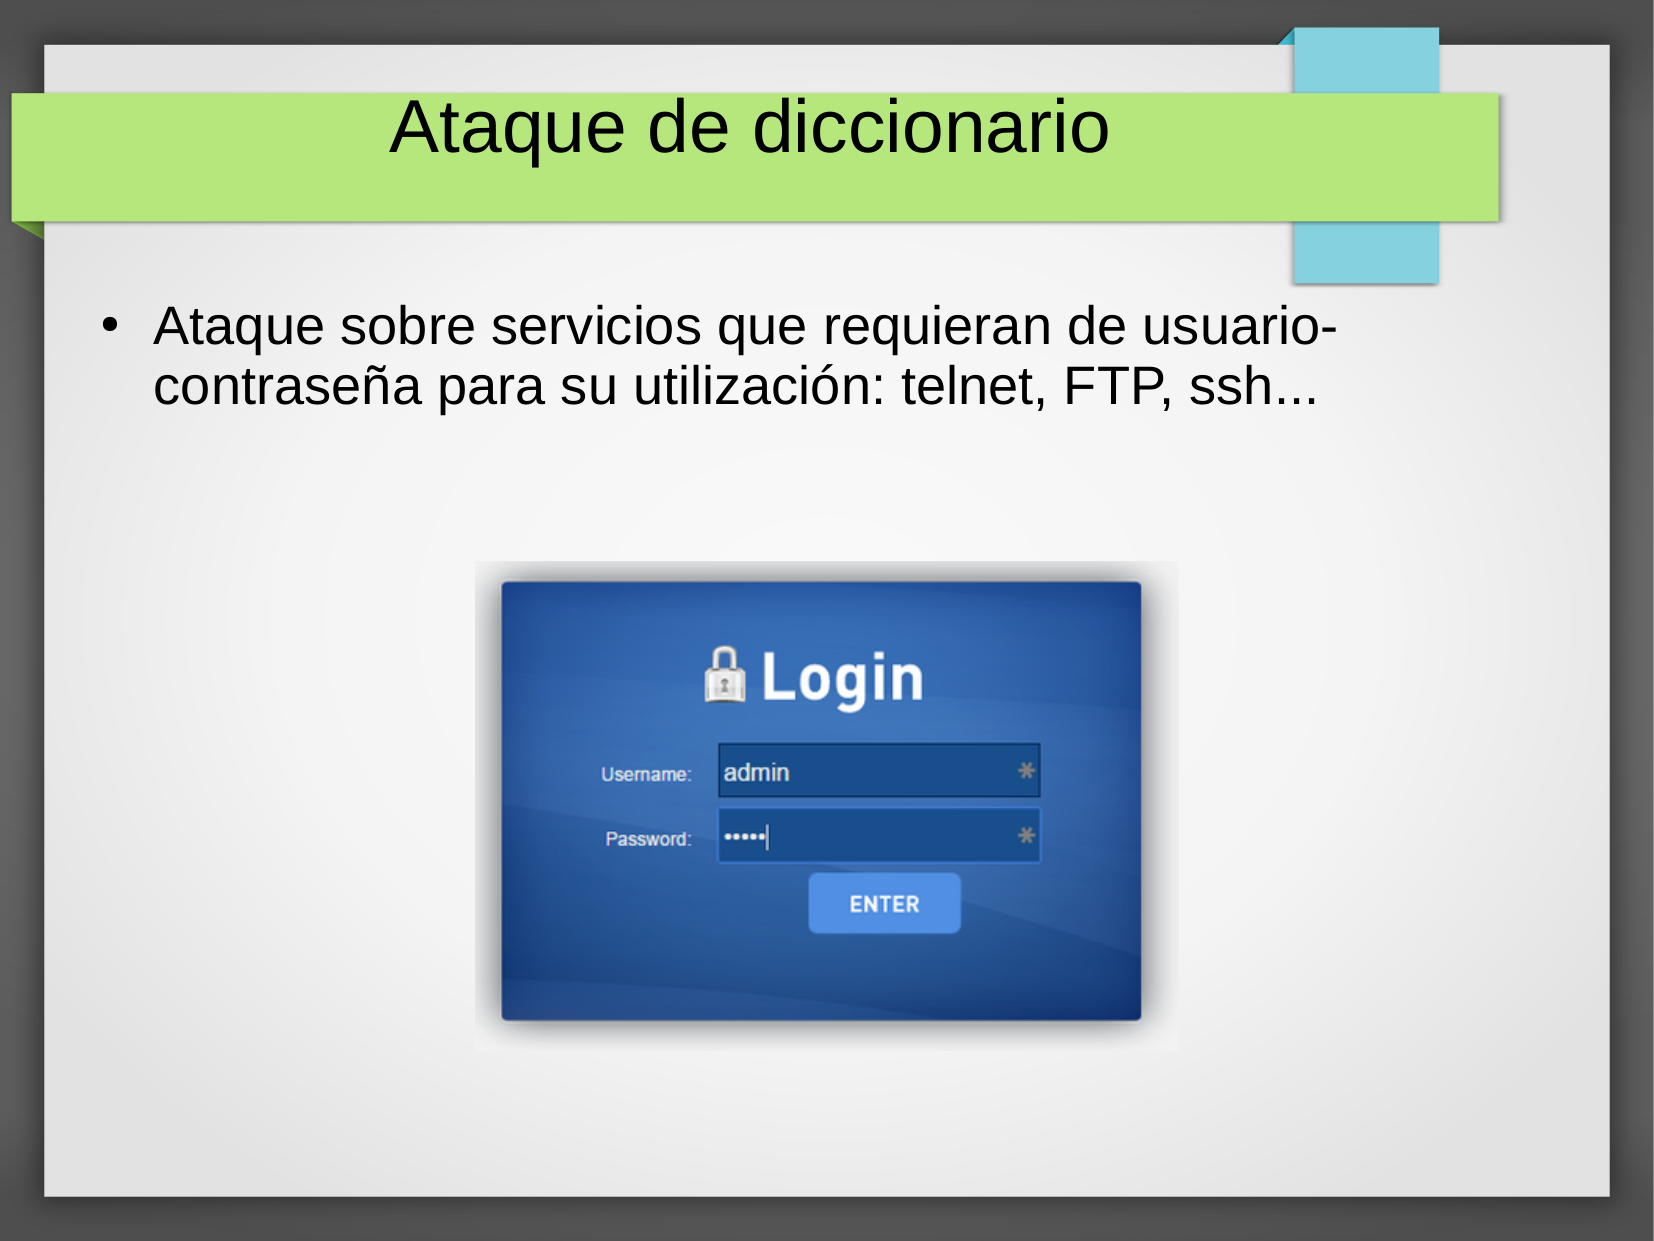

# Ataque de diccionario
Ataque sobre servicios que requieran de usuario-contraseña para su utilización: telnet, FTP, ssh...